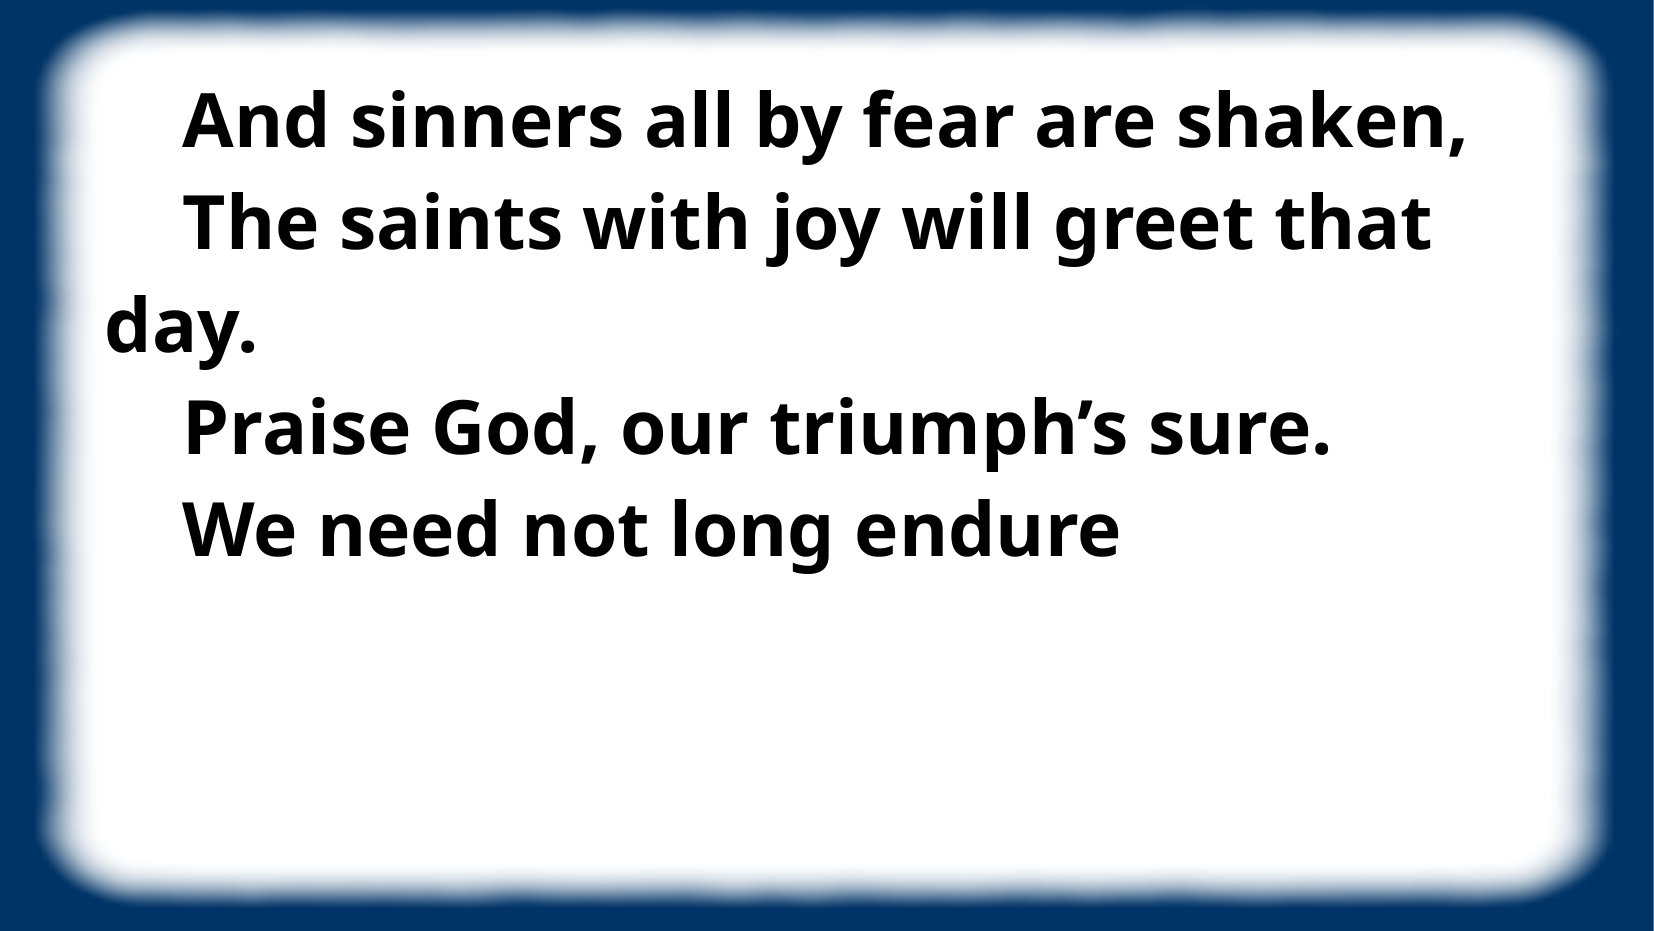

And sinners all by fear are shaken,
 The saints with joy will greet that day.
 Praise God, our triumph’s sure.
 We need not long endure